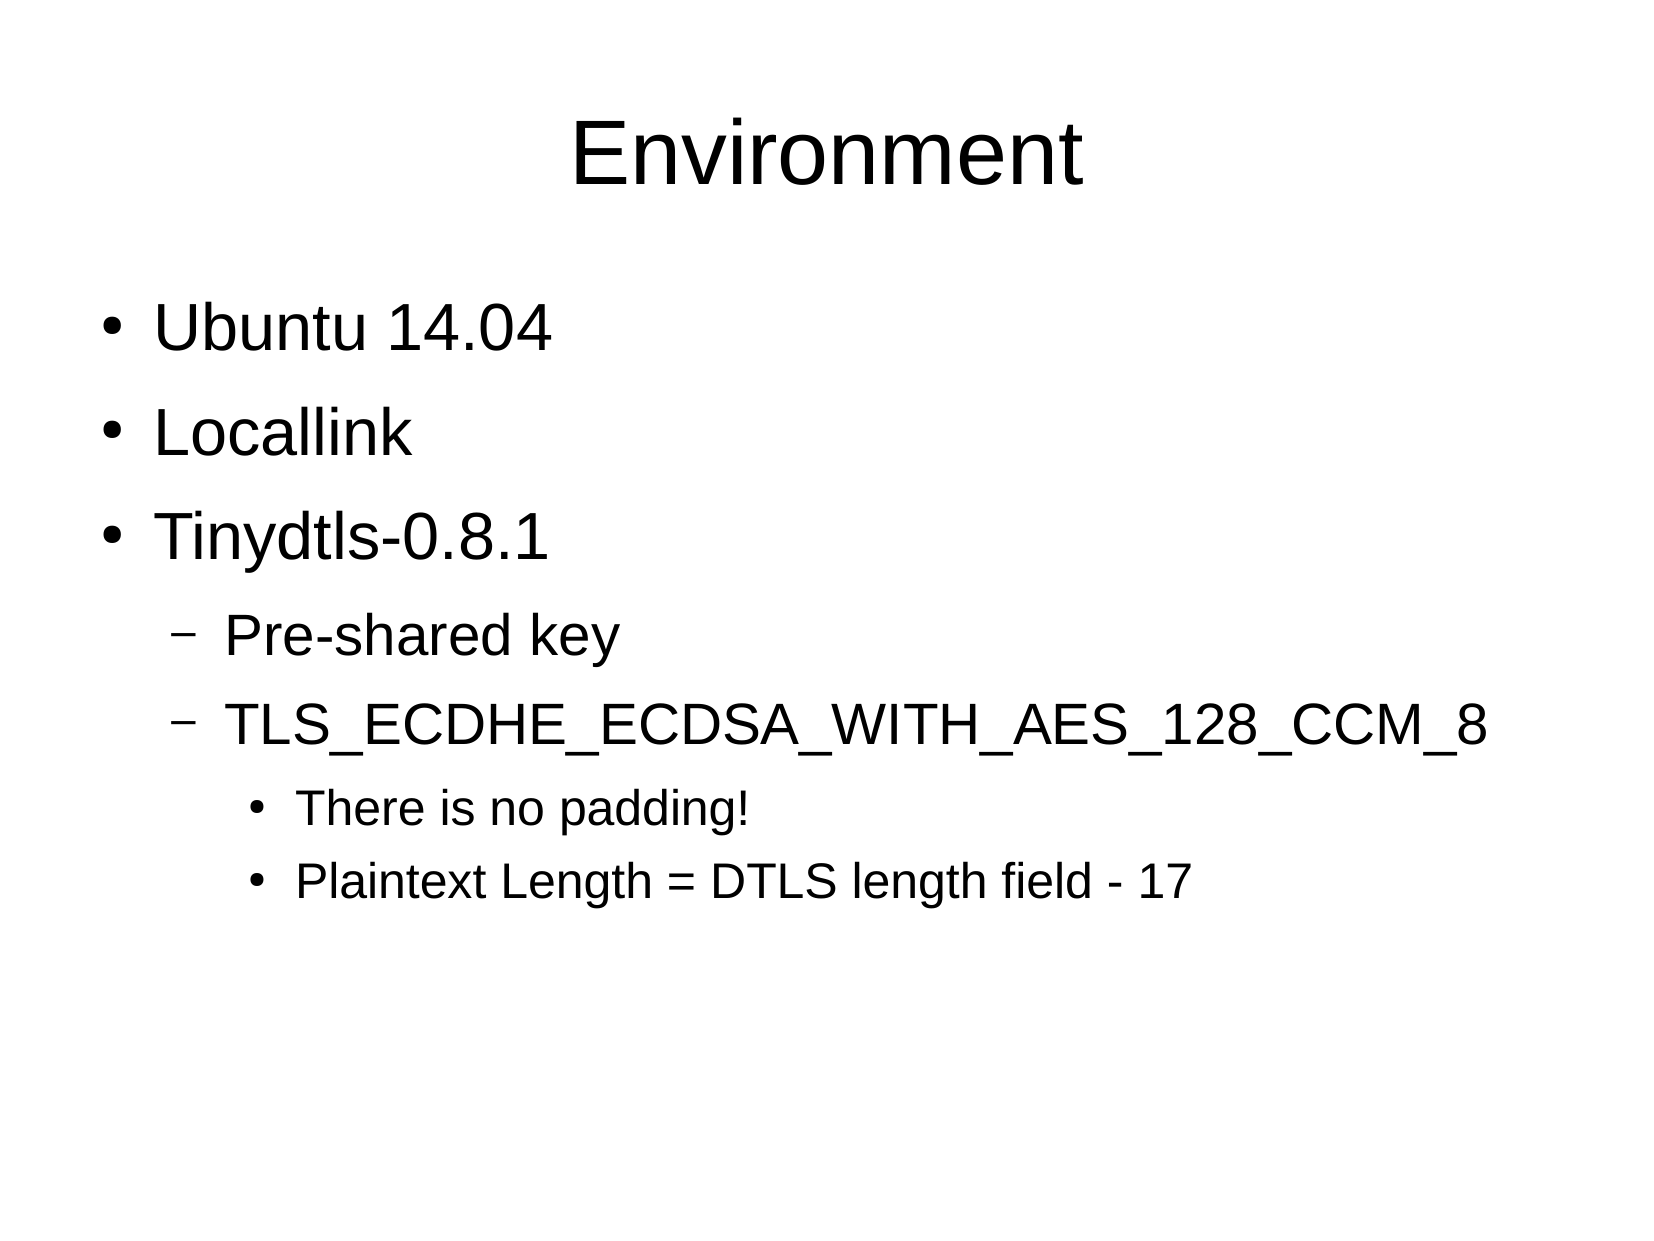

# Environment
Ubuntu 14.04
Locallink
Tinydtls-0.8.1
Pre-shared key
TLS_ECDHE_ECDSA_WITH_AES_128_CCM_8
There is no padding!
Plaintext Length = DTLS length field - 17